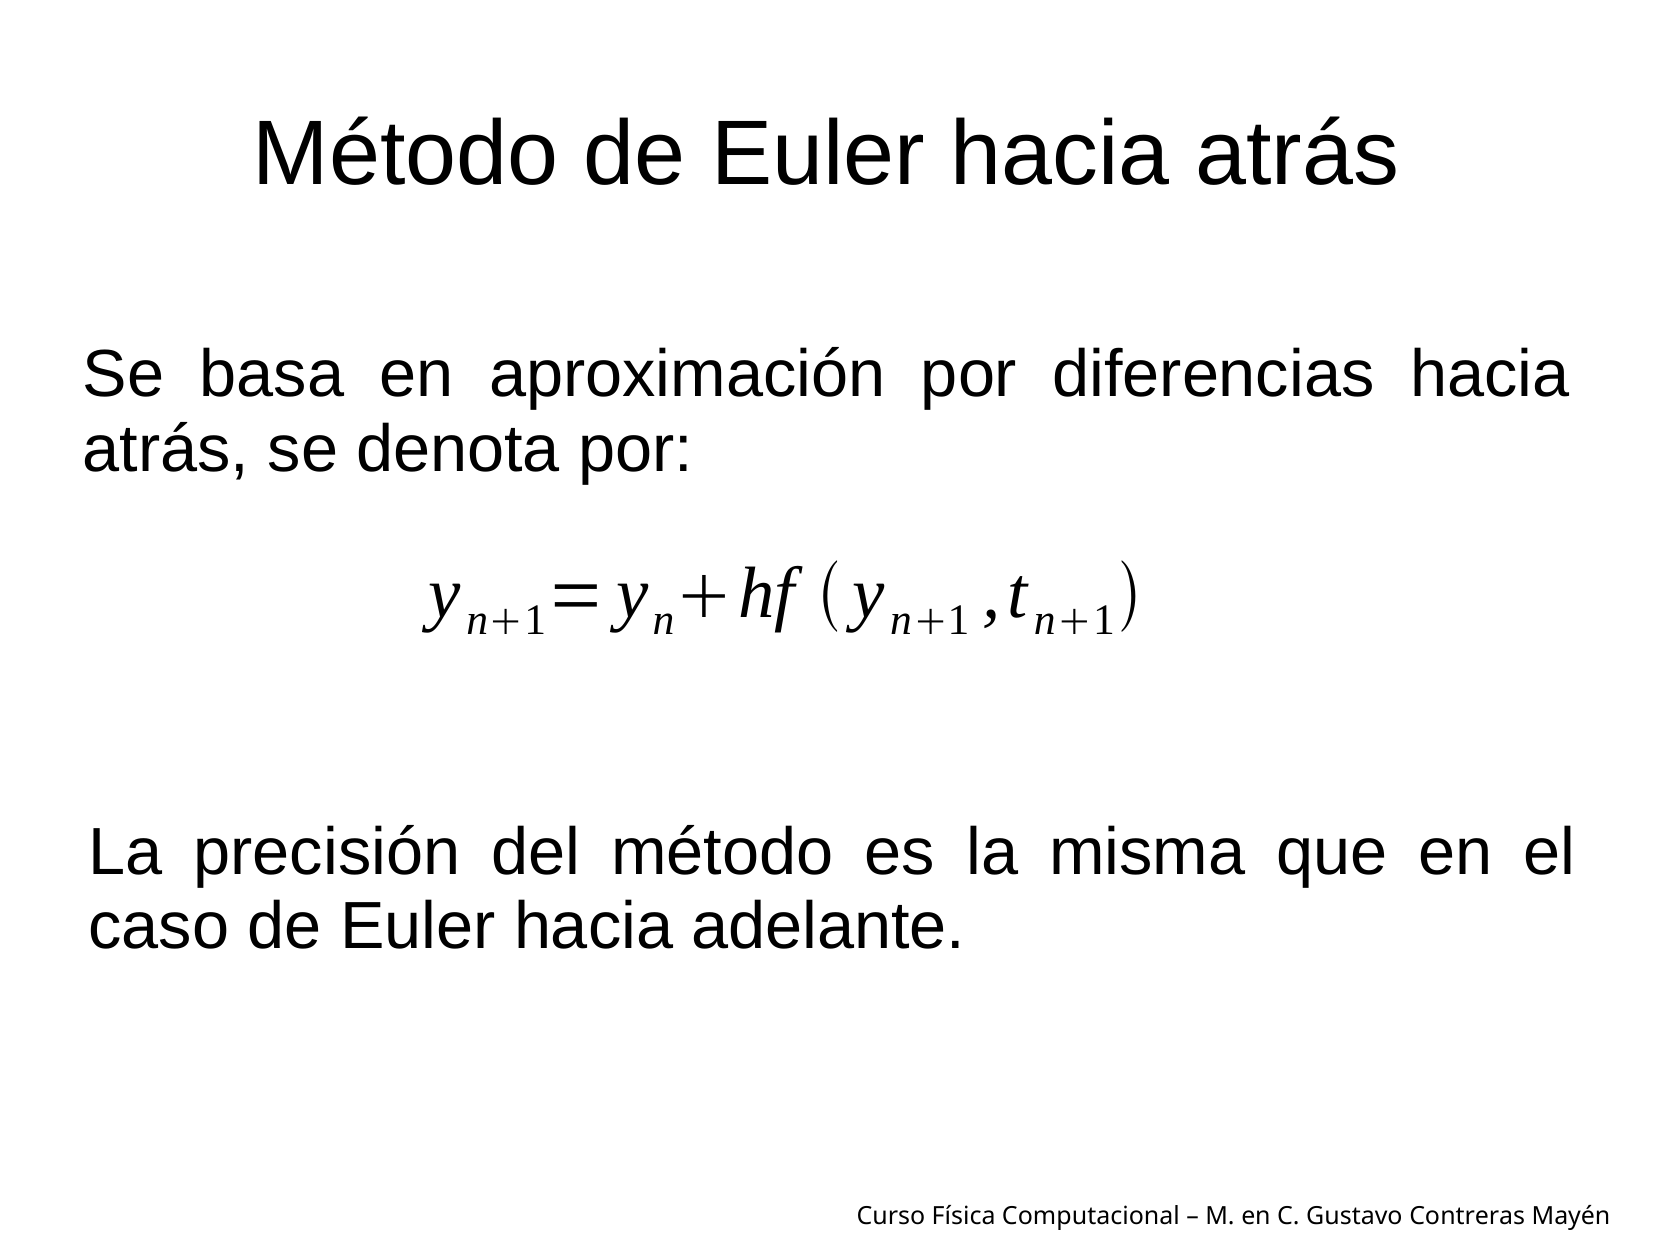

# Método de Euler hacia atrás
Se basa en aproximación por diferencias hacia atrás, se denota por:
La precisión del método es la misma que en el caso de Euler hacia adelante.